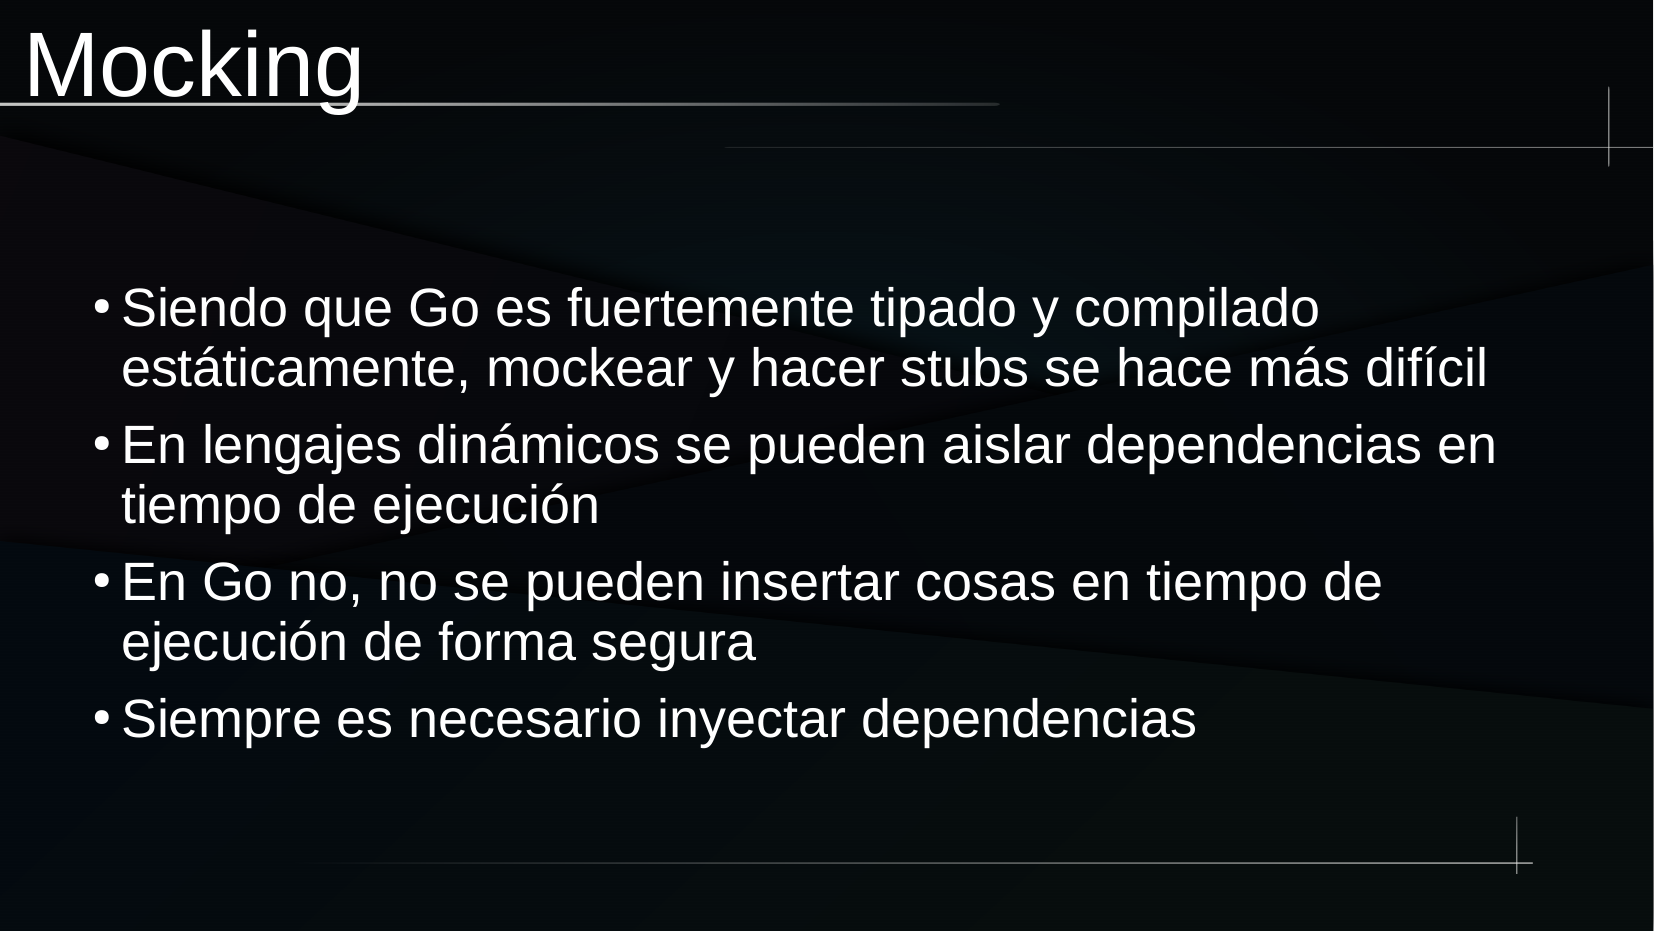

# Mocking
Siendo que Go es fuertemente tipado y compilado estáticamente, mockear y hacer stubs se hace más difícil
En lengajes dinámicos se pueden aislar dependencias en tiempo de ejecución
En Go no, no se pueden insertar cosas en tiempo de ejecución de forma segura
Siempre es necesario inyectar dependencias